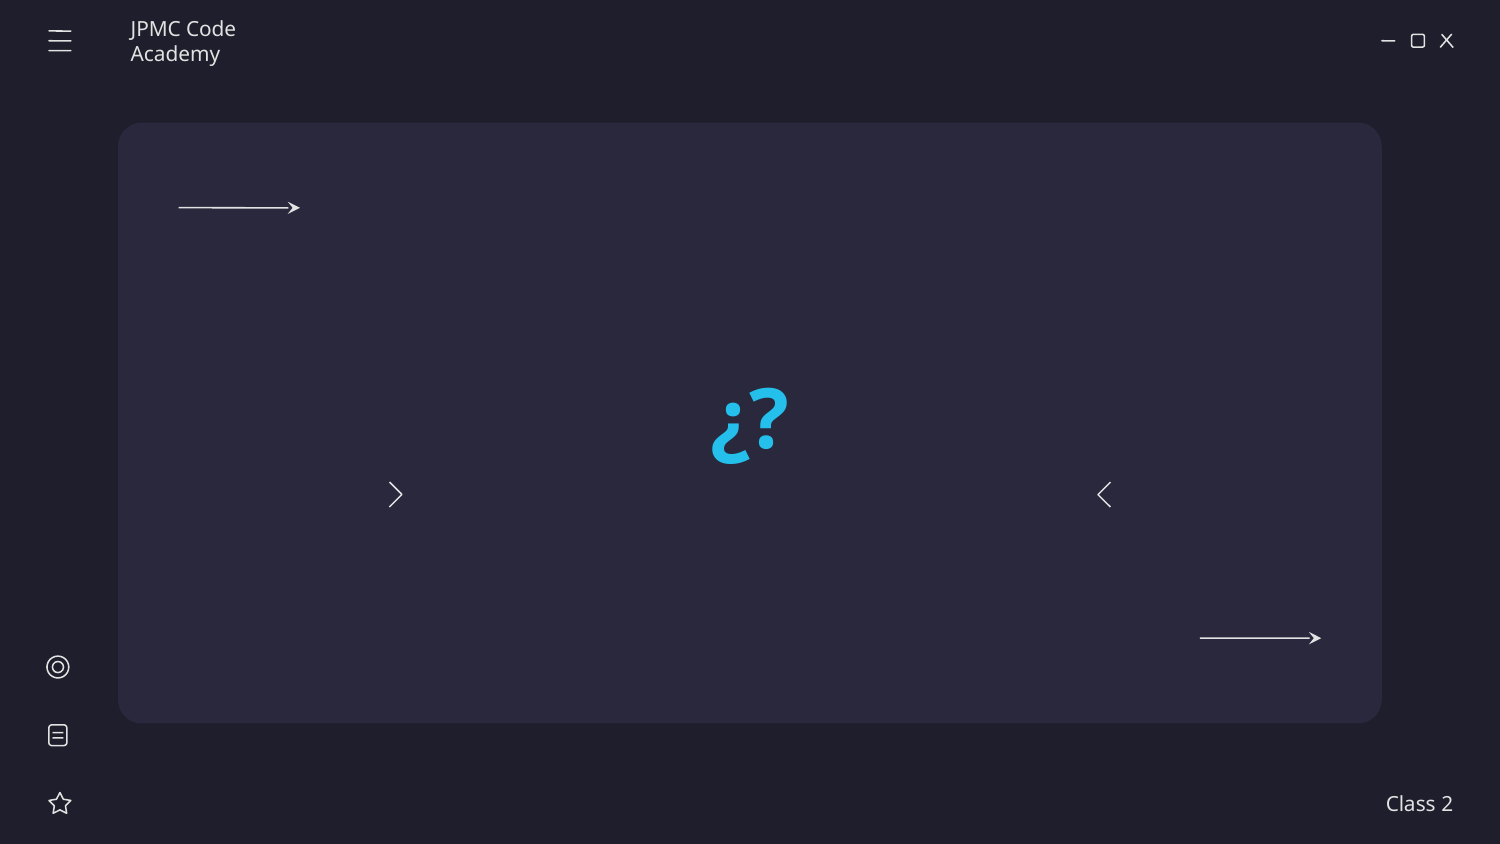

# JPMC Code Academy
¿?
Class 2